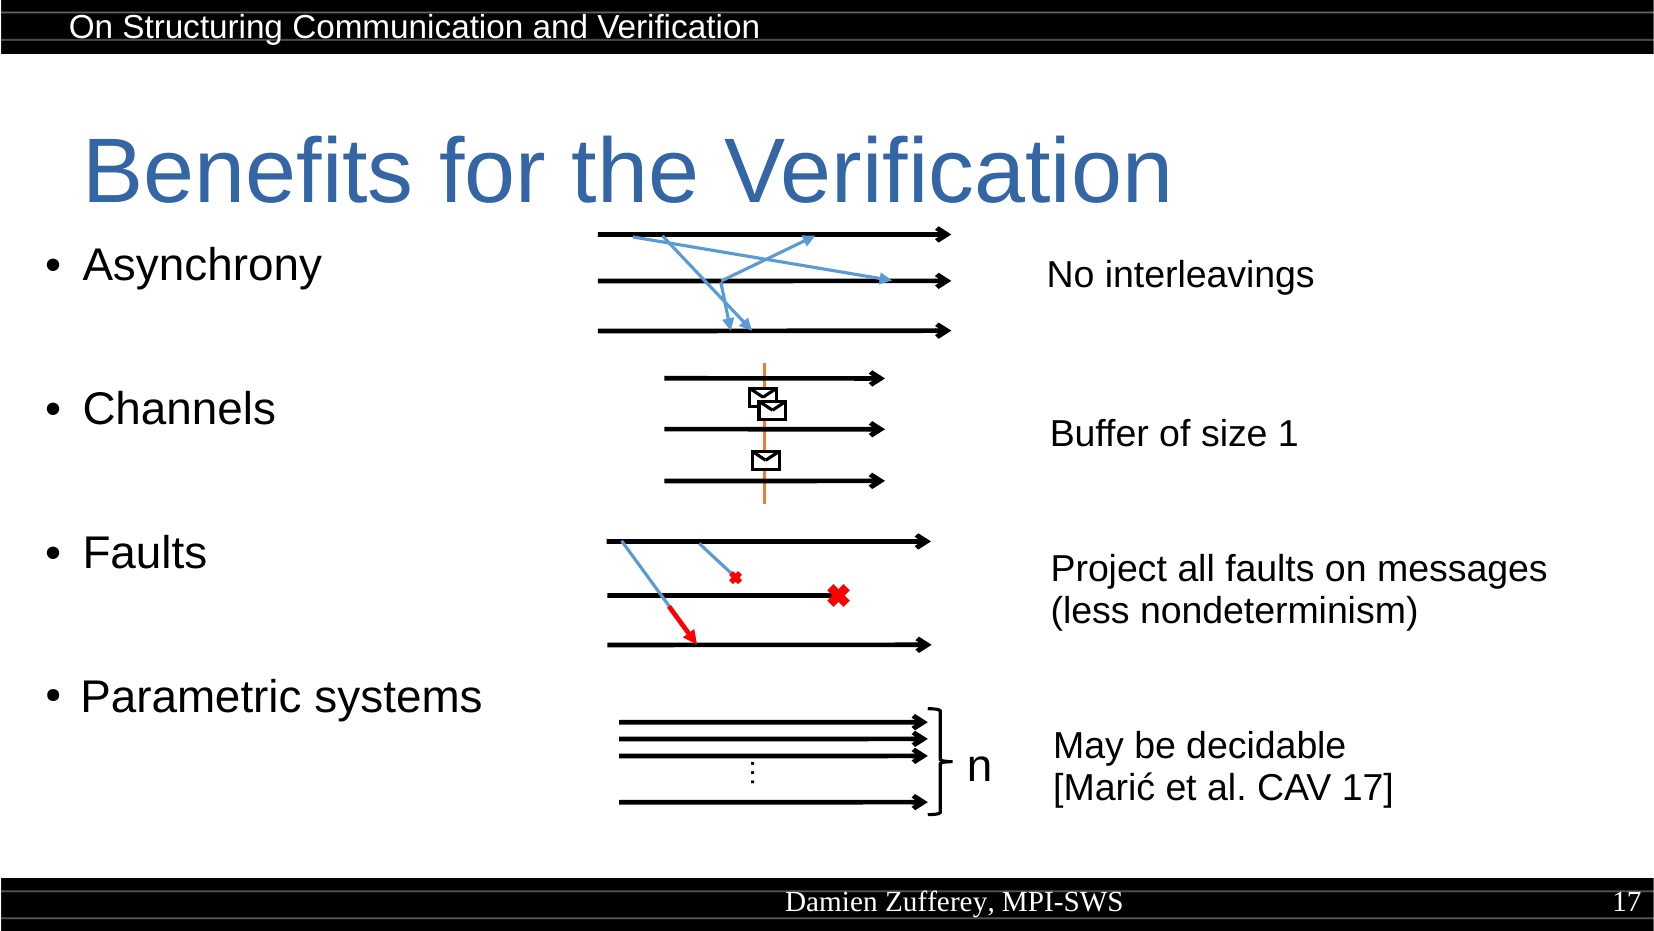

# Benefits for the Verification
Asynchrony
Channels
Faults
Parametric systems
No interleavings
Buffer of size 1
Project all faults on messages
(less nondeterminism)
n
…
May be decidable
[Marić et al. CAV 17]